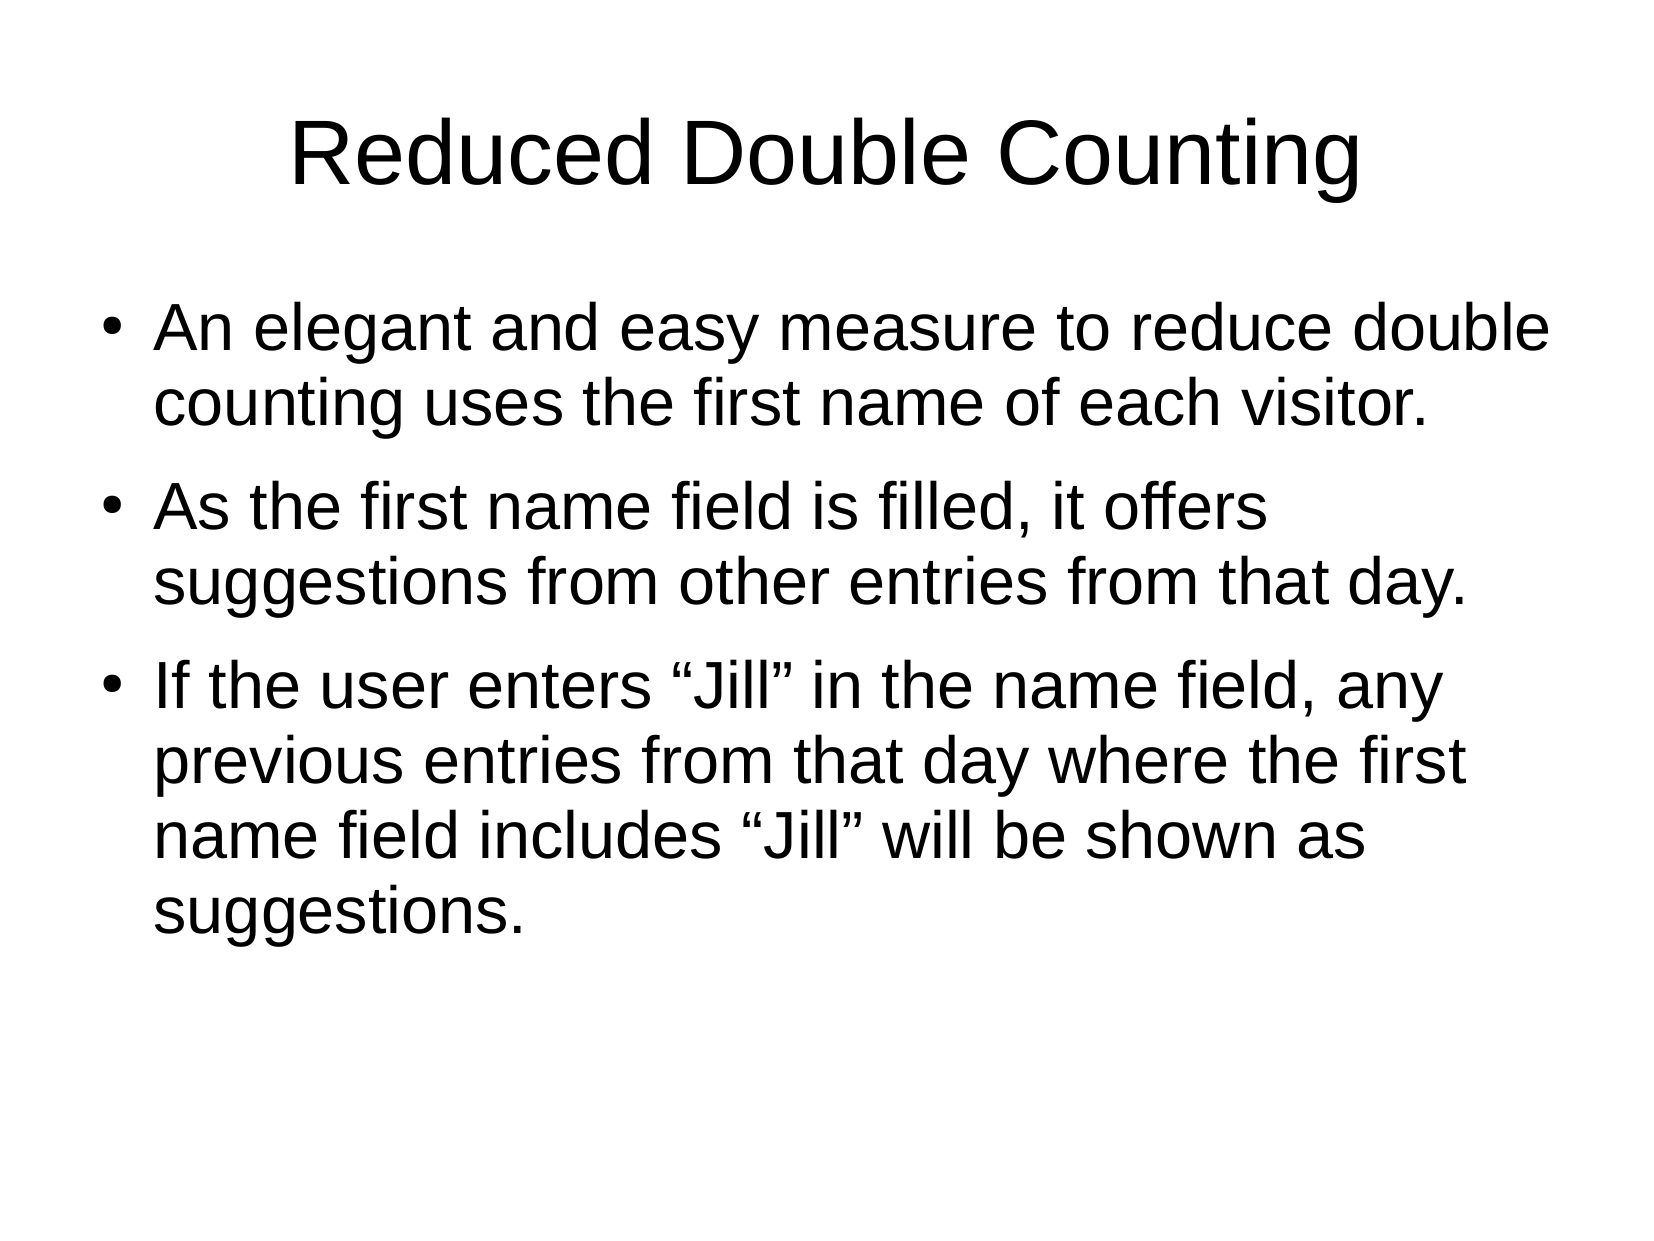

# Reduced Double Counting
An elegant and easy measure to reduce double counting uses the first name of each visitor.
As the first name field is filled, it offers suggestions from other entries from that day.
If the user enters “Jill” in the name field, any previous entries from that day where the first name field includes “Jill” will be shown as suggestions.